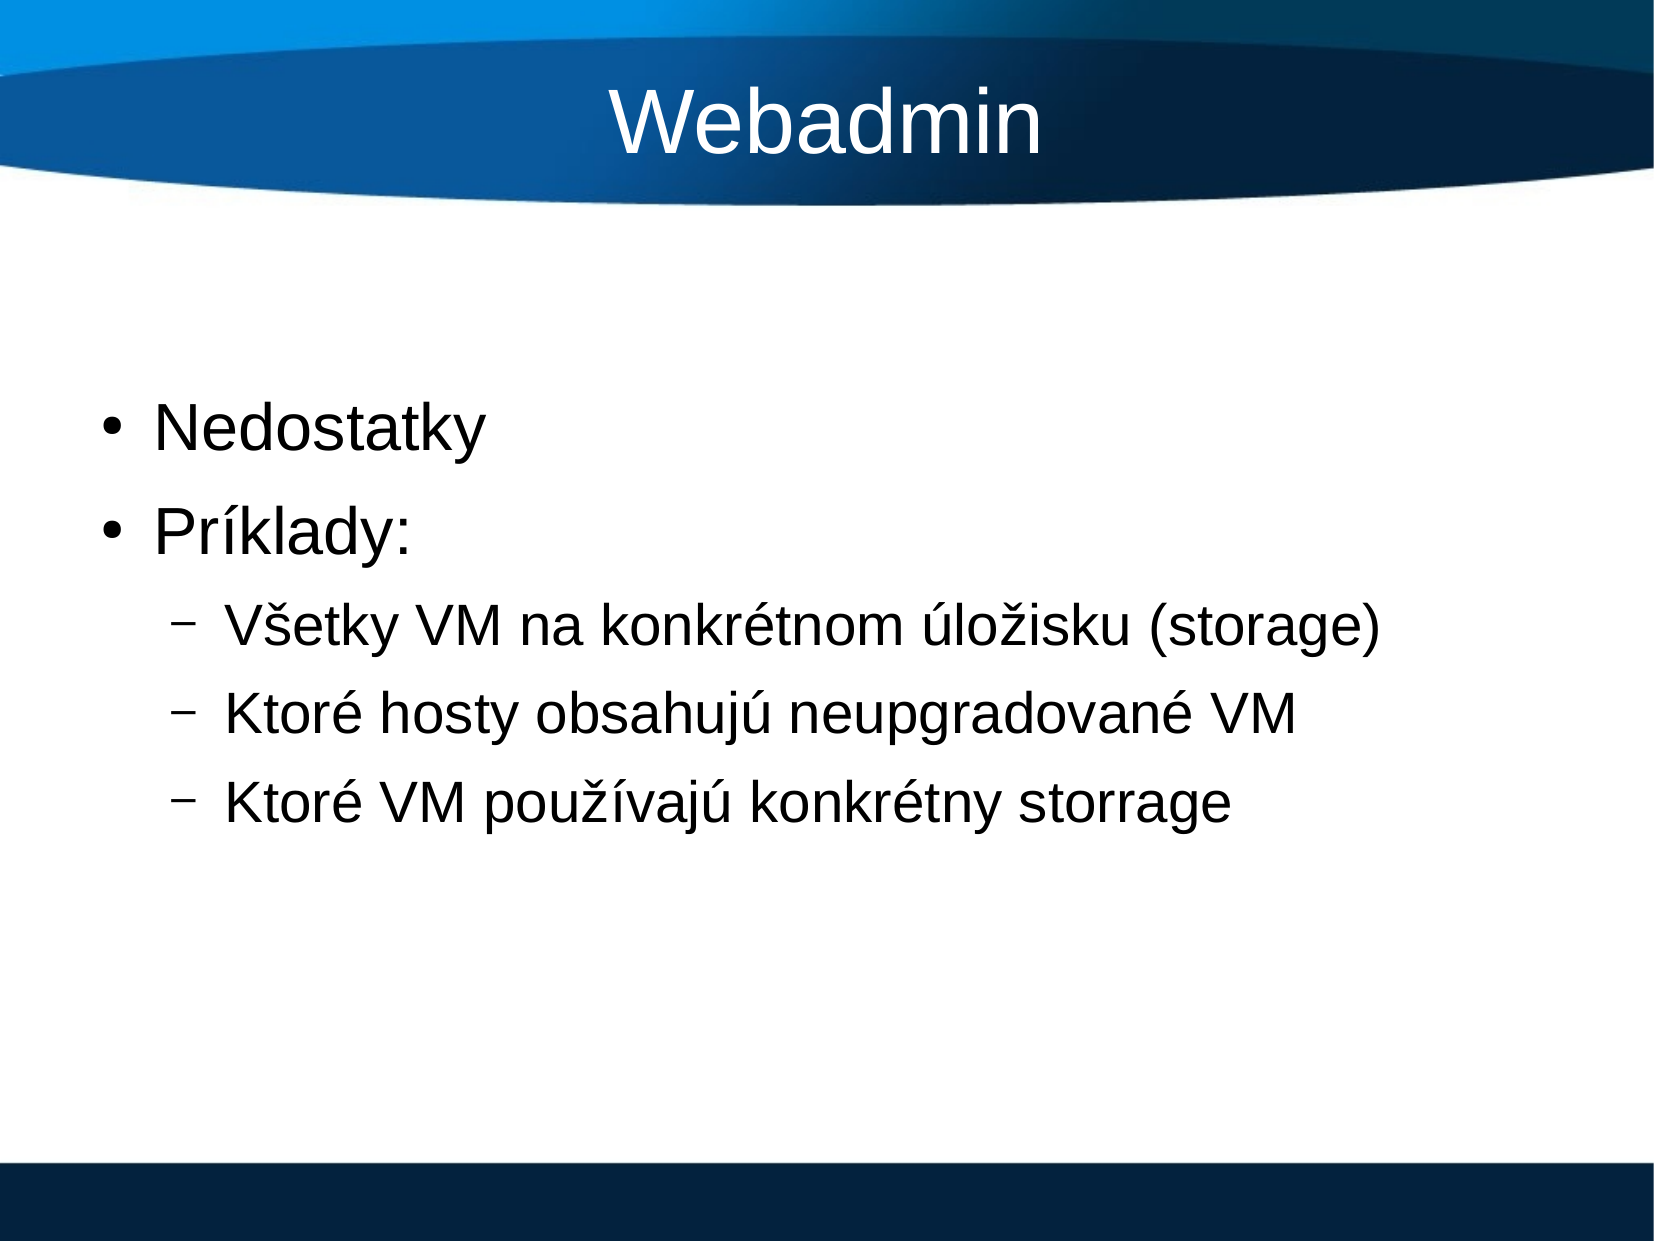

# Webadmin
Nedostatky
Príklady:
Všetky VM na konkrétnom úložisku (storage)
Ktoré hosty obsahujú neupgradované VM
Ktoré VM používajú konkrétny storrage